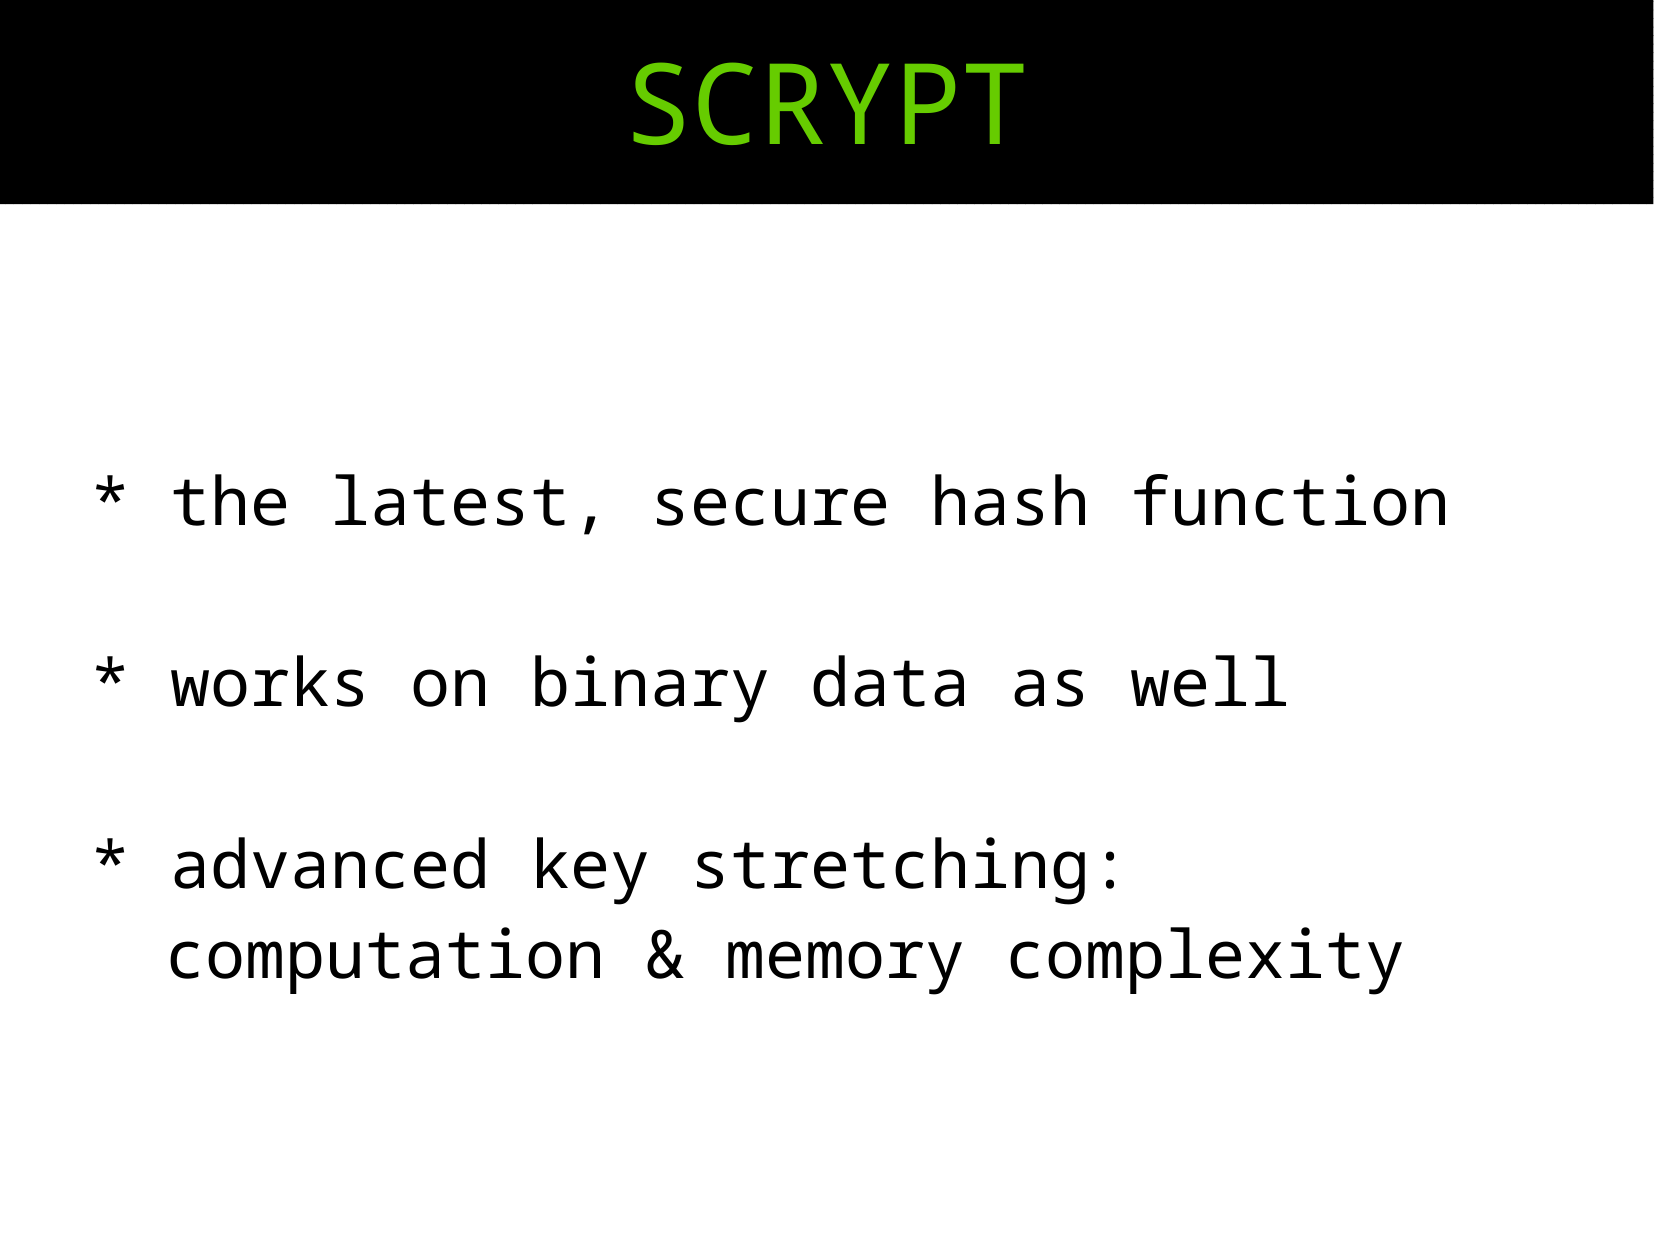

# SCRYPT
* the latest, secure hash function
* works on binary data as well
* advanced key stretching:
	computation & memory complexity